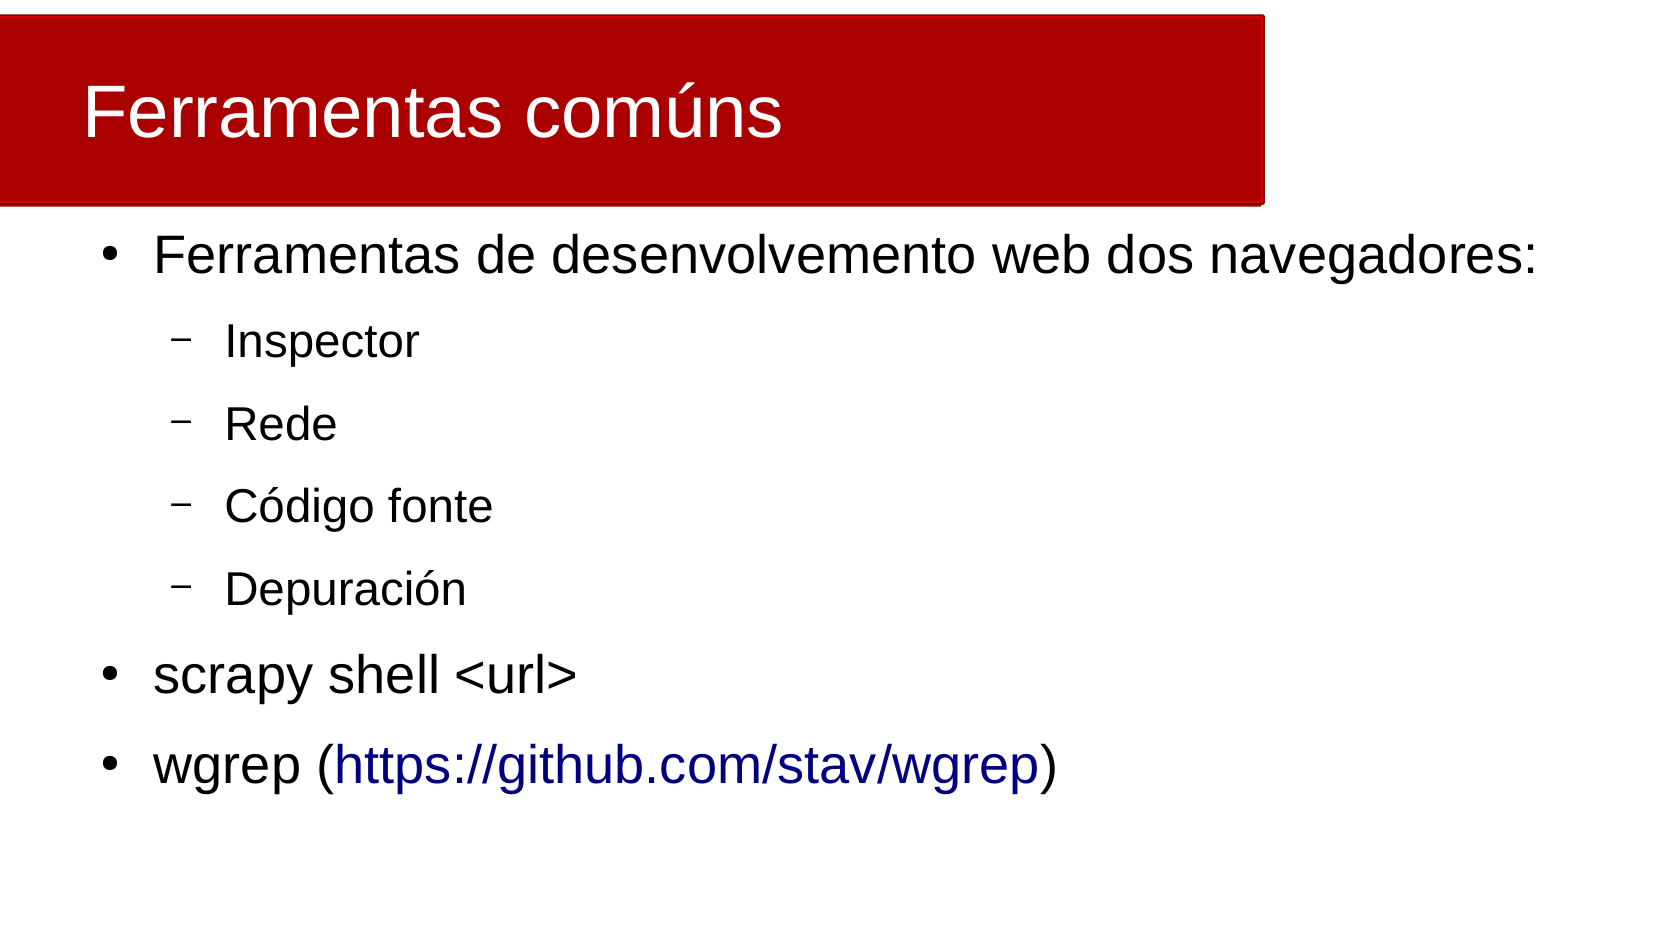

# Ferramentas comúns
Ferramentas de desenvolvemento web dos navegadores:
Inspector
Rede
Código fonte
Depuración
scrapy shell <url>
wgrep (https://github.com/stav/wgrep)